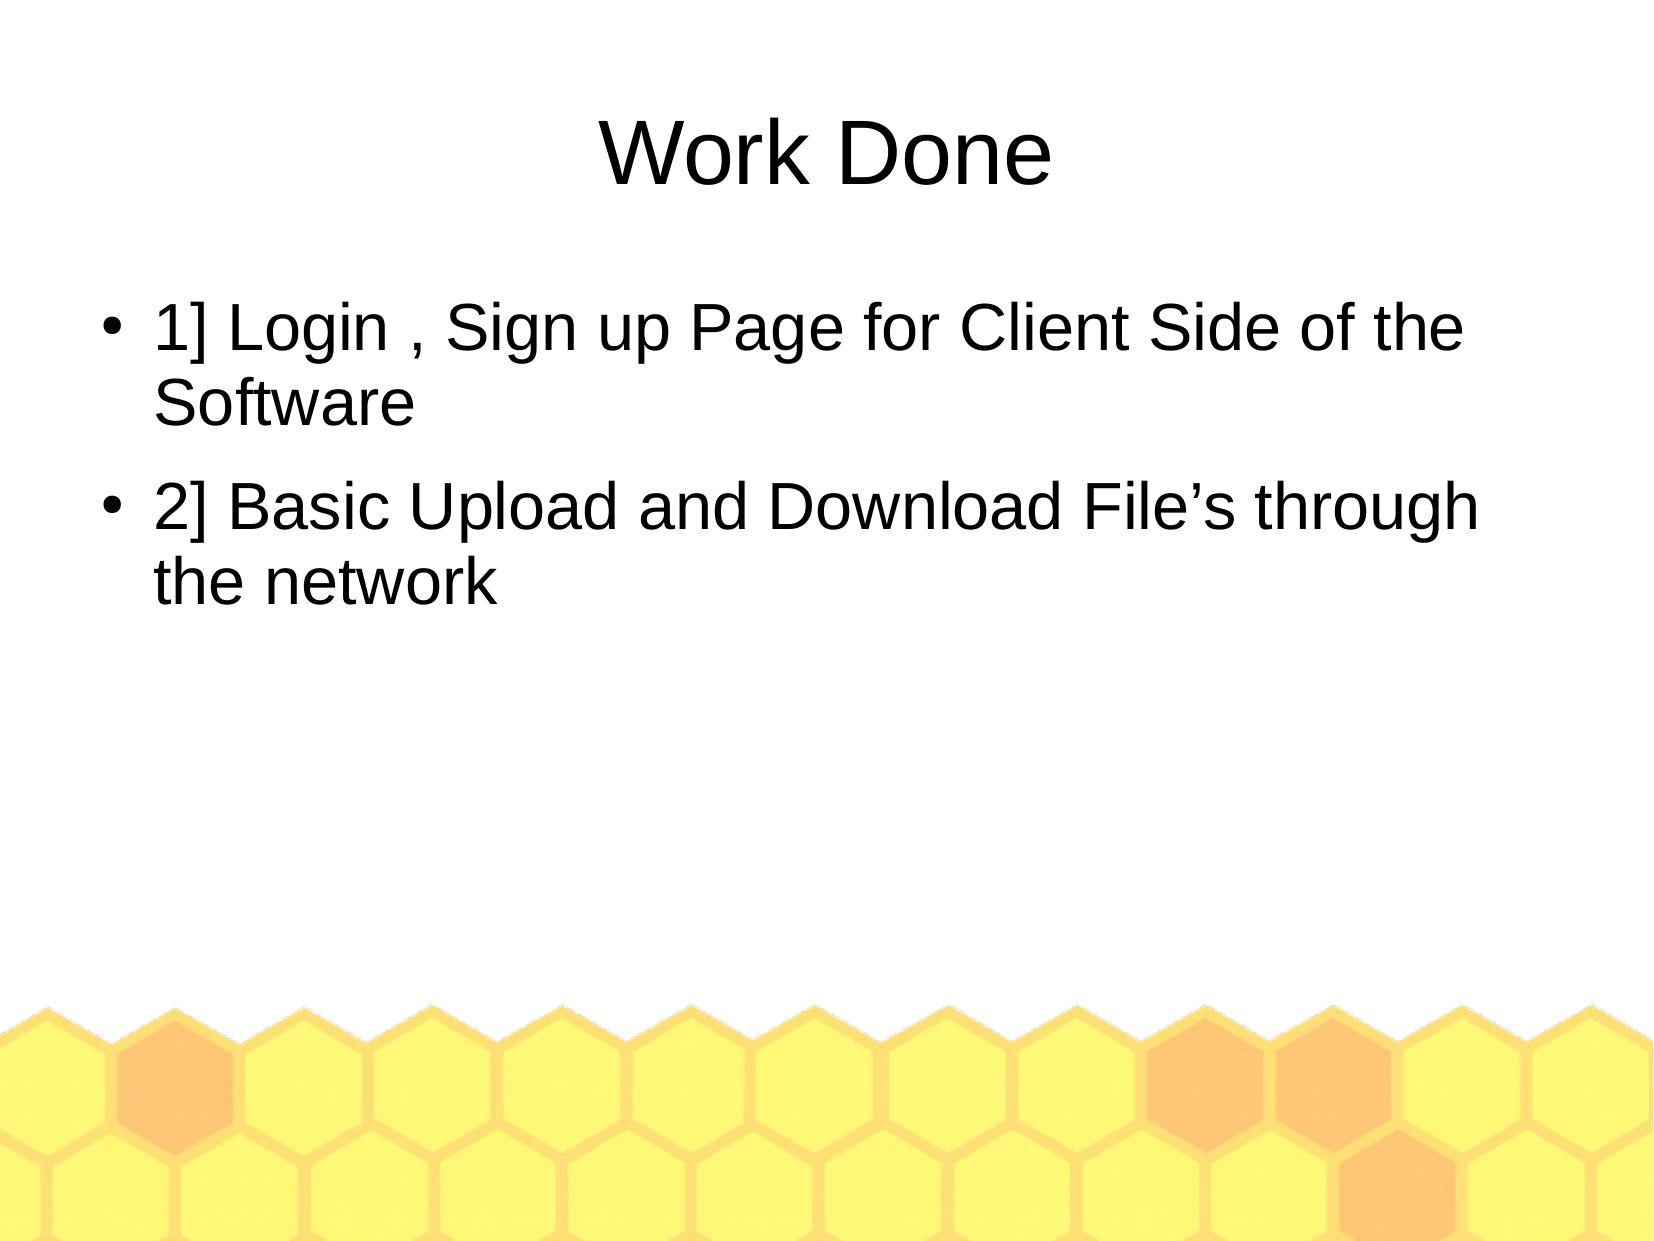

# Work Done
1] Login , Sign up Page for Client Side of the Software
2] Basic Upload and Download File’s through the network